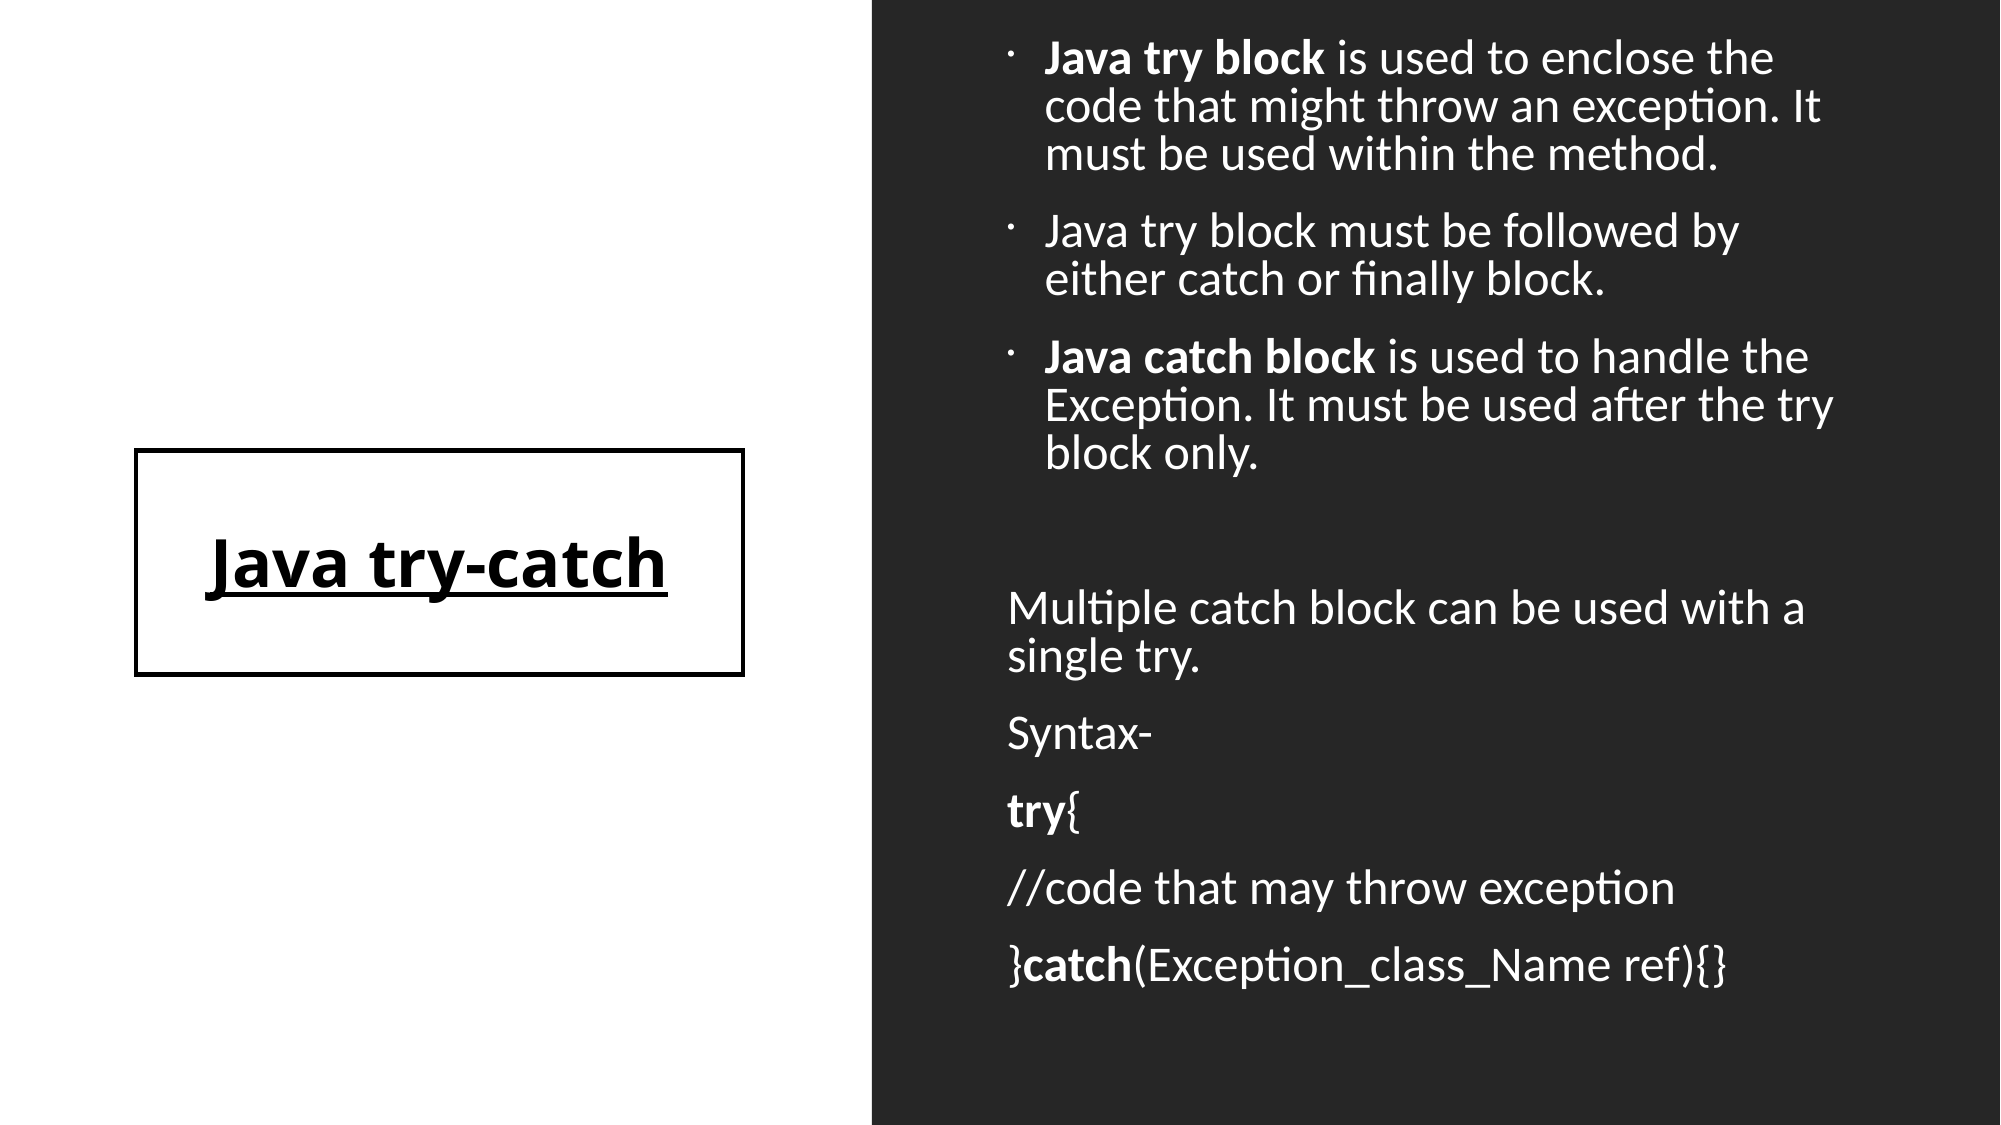

Java try block is used to enclose the code that might throw an exception. It must be used within the method.
Java try block must be followed by either catch or finally block.
Java catch block is used to handle the Exception. It must be used after the try block only.
Multiple catch block can be used with a single try.
Syntax-
try{
//code that may throw exception
}catch(Exception_class_Name ref){}
# Java try-catch